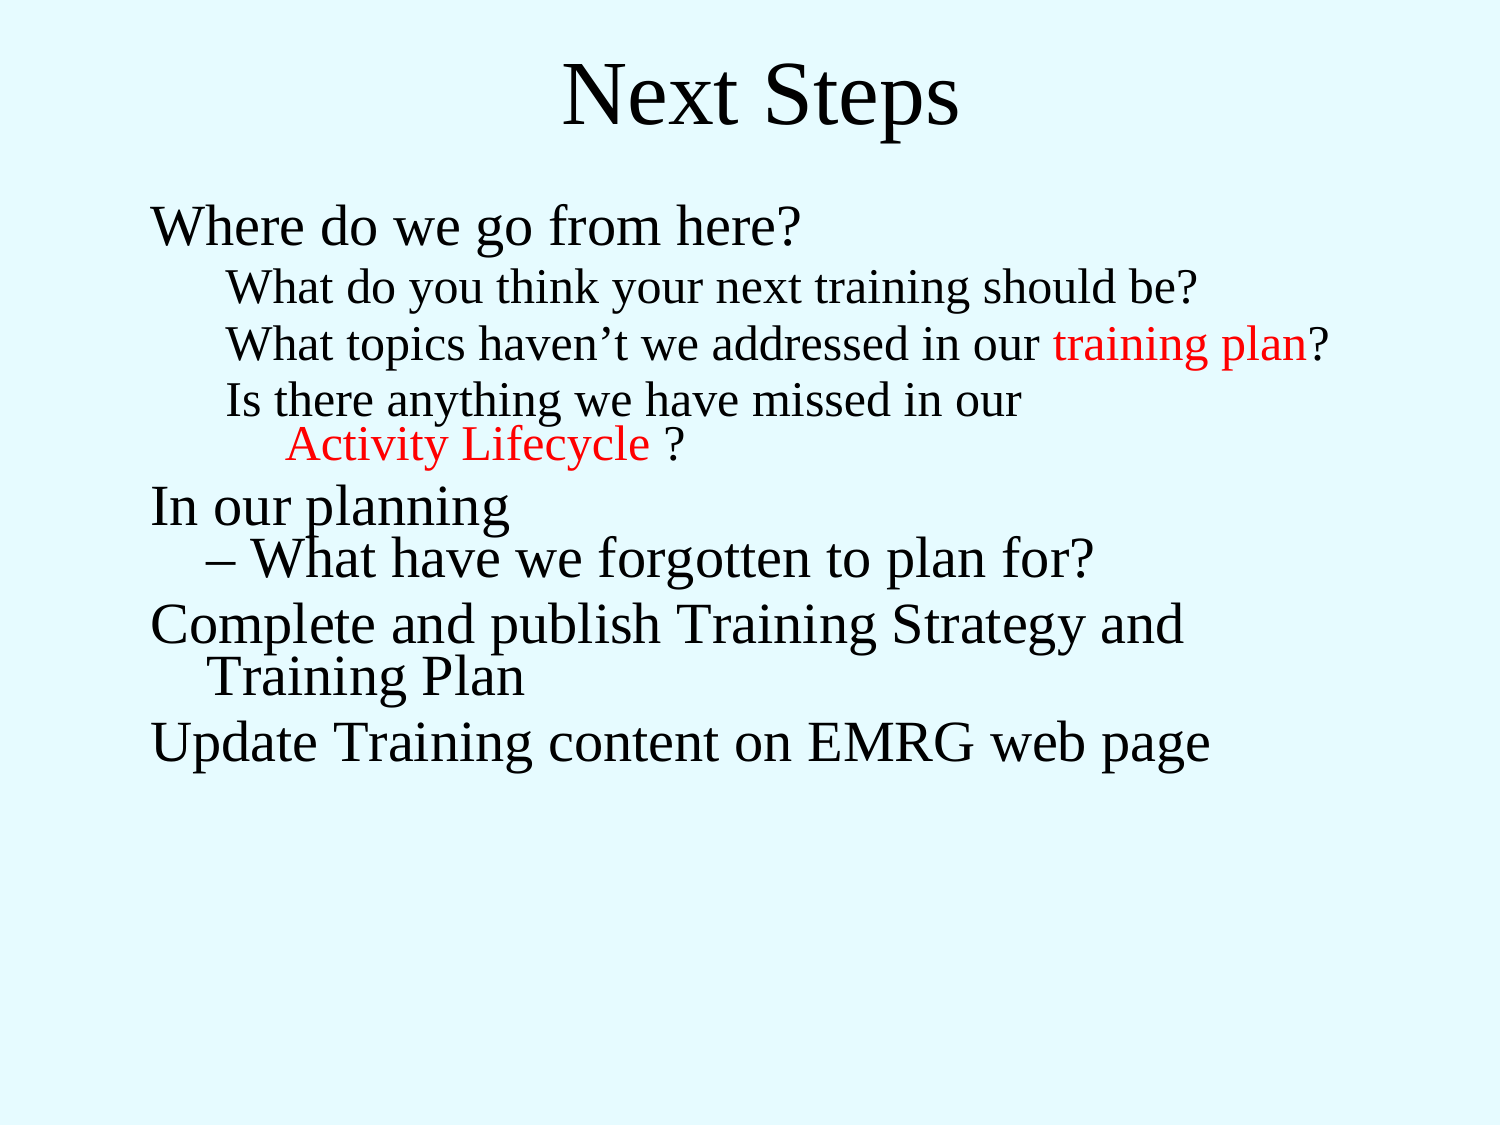

# Next Steps
Where do we go from here?
What do you think your next training should be?
What topics haven’t we addressed in our training plan?
Is there anything we have missed in our
 Activity Lifecycle ?
In our planning
– What have we forgotten to plan for?
Complete and publish Training Strategy and Training Plan
Update Training content on EMRG web page